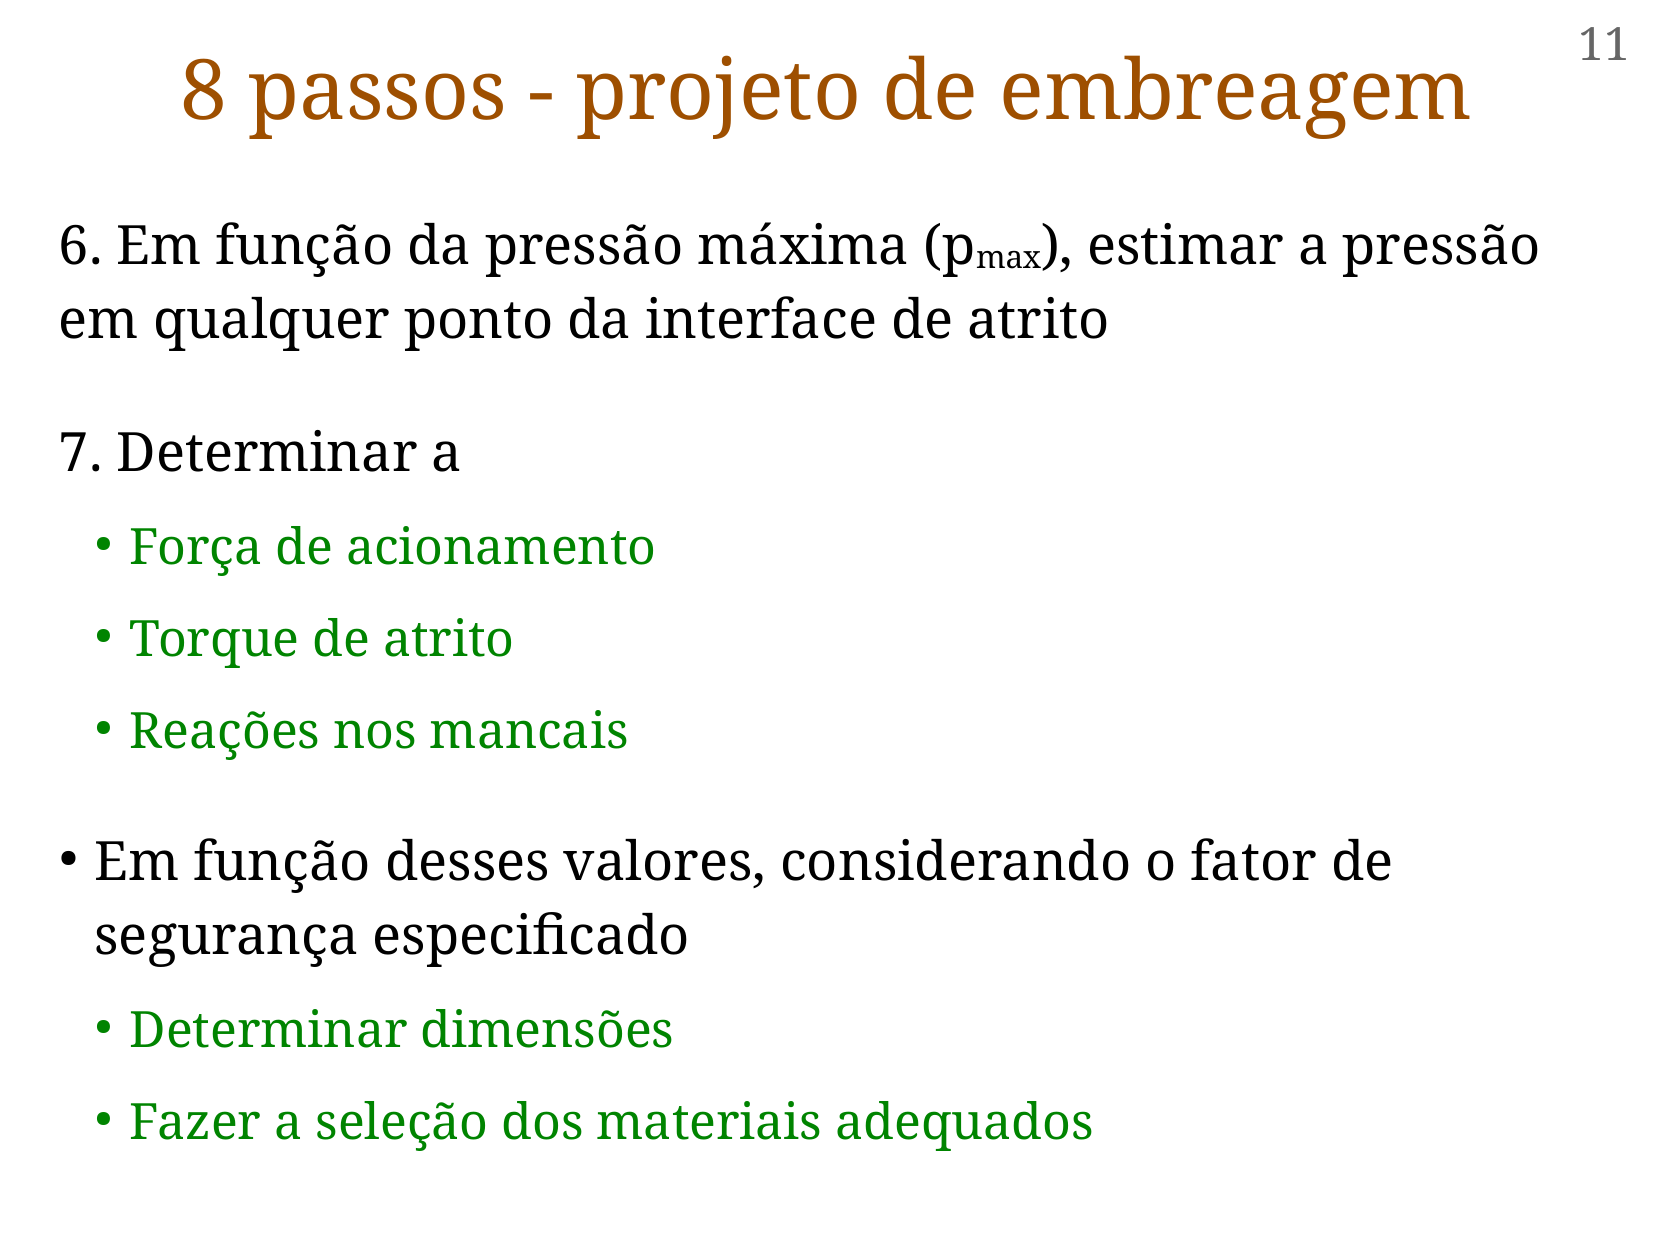

11
# 8 passos - projeto de embreagem
6. Em função da pressão máxima (pmax), estimar a pressão em qualquer ponto da interface de atrito
7. Determinar a
Força de acionamento
Torque de atrito
Reações nos mancais
Em função desses valores, considerando o fator de segurança especificado
Determinar dimensões
Fazer a seleção dos materiais adequados